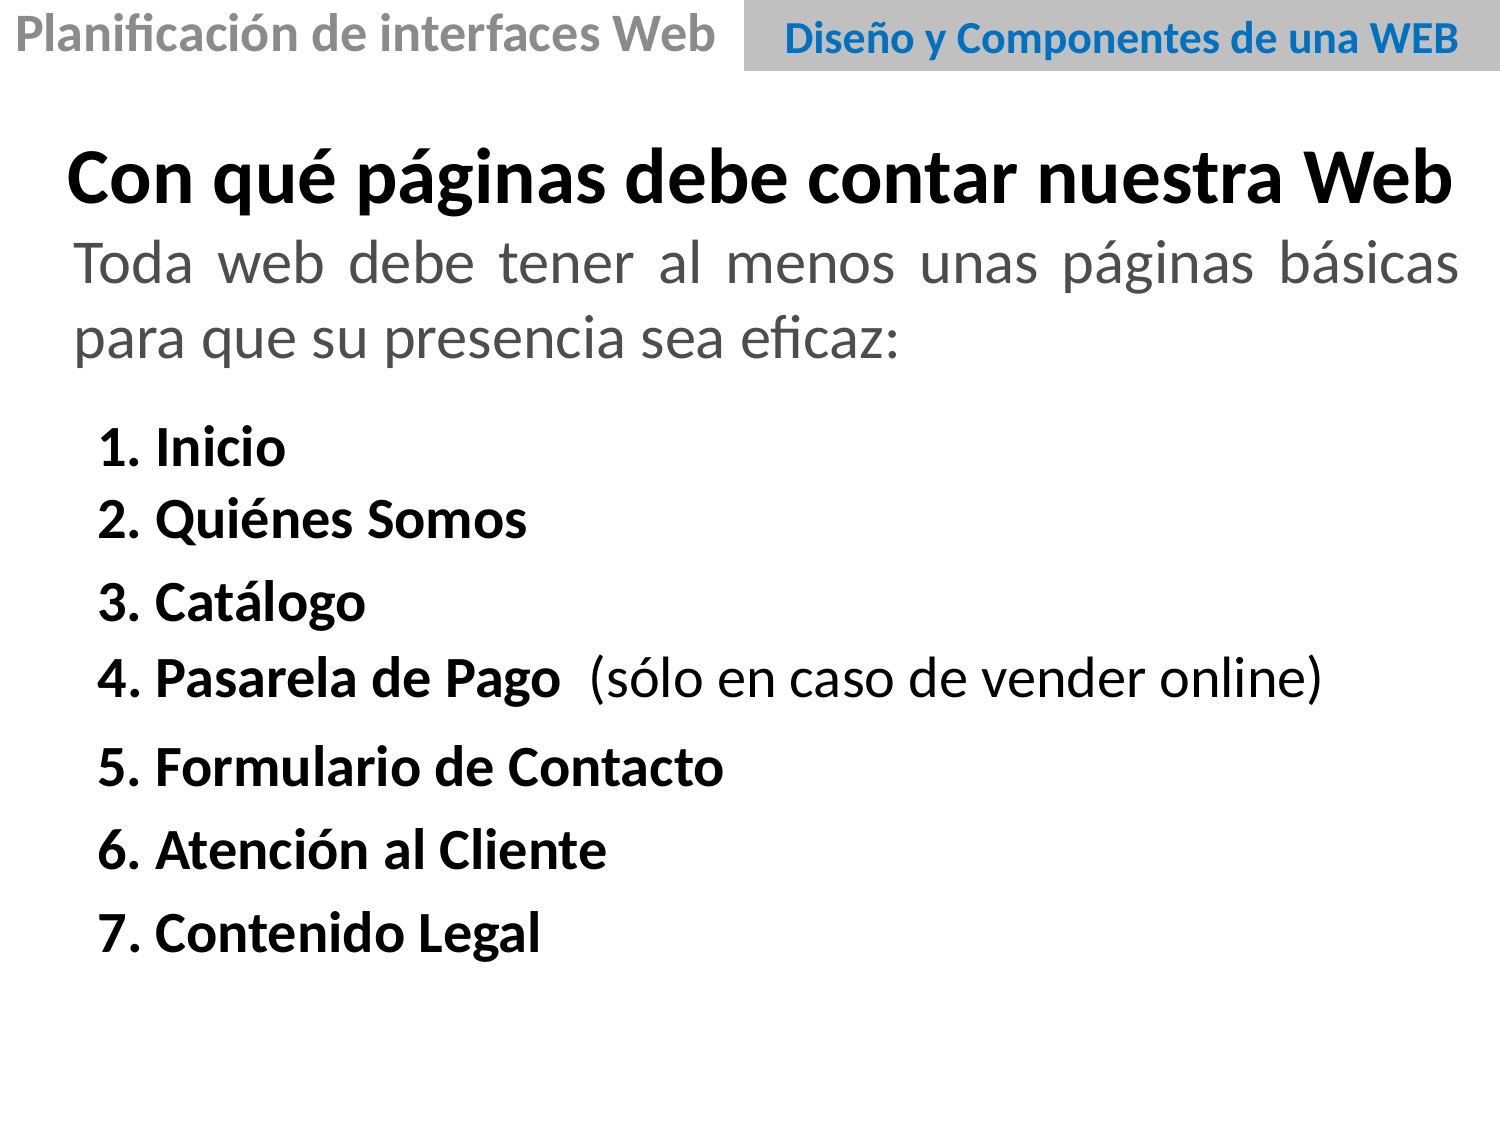

# Planificación de interfaces Web
Diseño y Componentes de una WEB
Con qué páginas debe contar nuestra Web
Toda web debe tener al menos unas páginas básicas para que su presencia sea eficaz:
1. Inicio
2. Quiénes Somos
3. Catálogo
4. Pasarela de Pago (sólo en caso de vender online)
5. Formulario de Contacto
6. Atención al Cliente
7. Contenido Legal